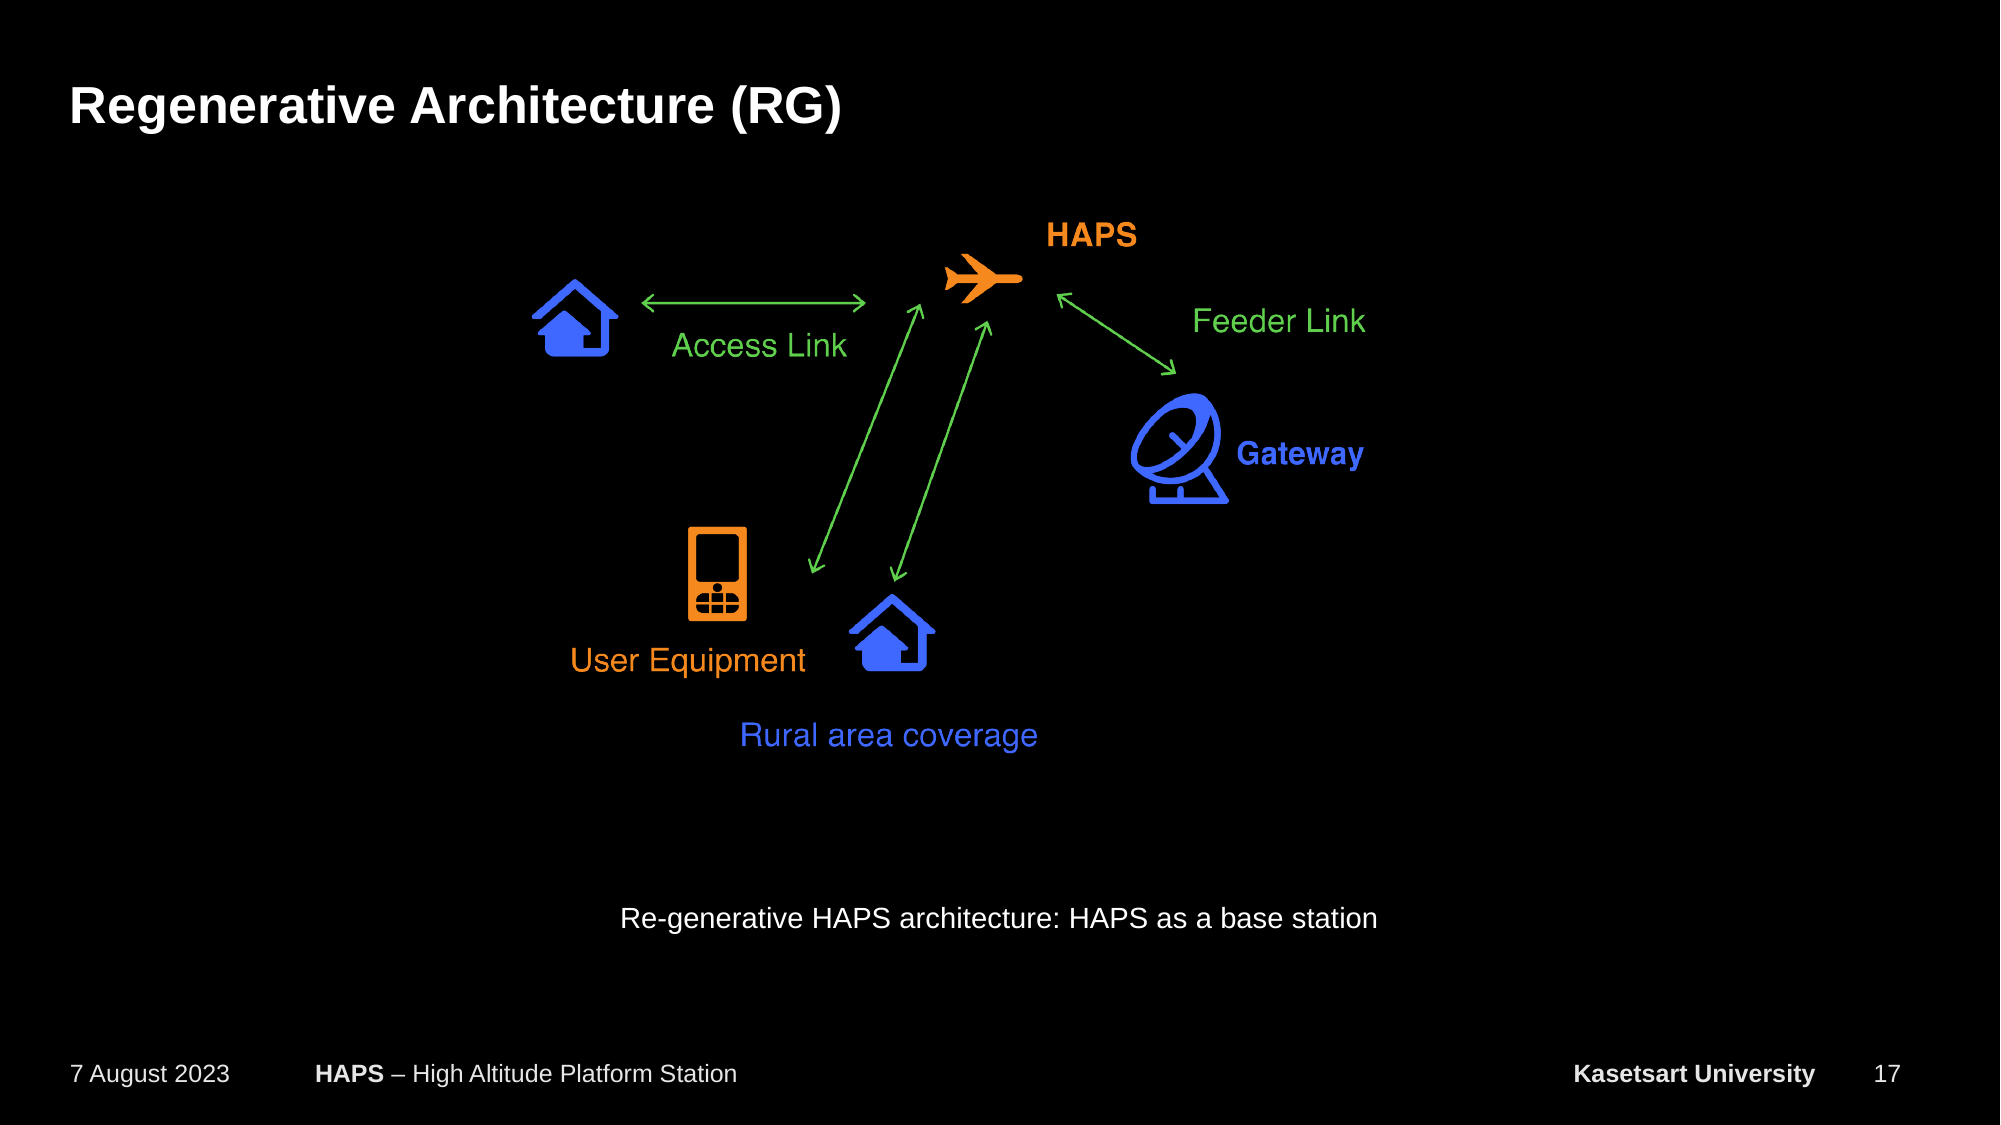

# Regenerative Architecture (RG)
Re-generative HAPS architecture: HAPS as a base station
7 August 2023
HAPS – High Altitude Platform Station	Kasetsart University